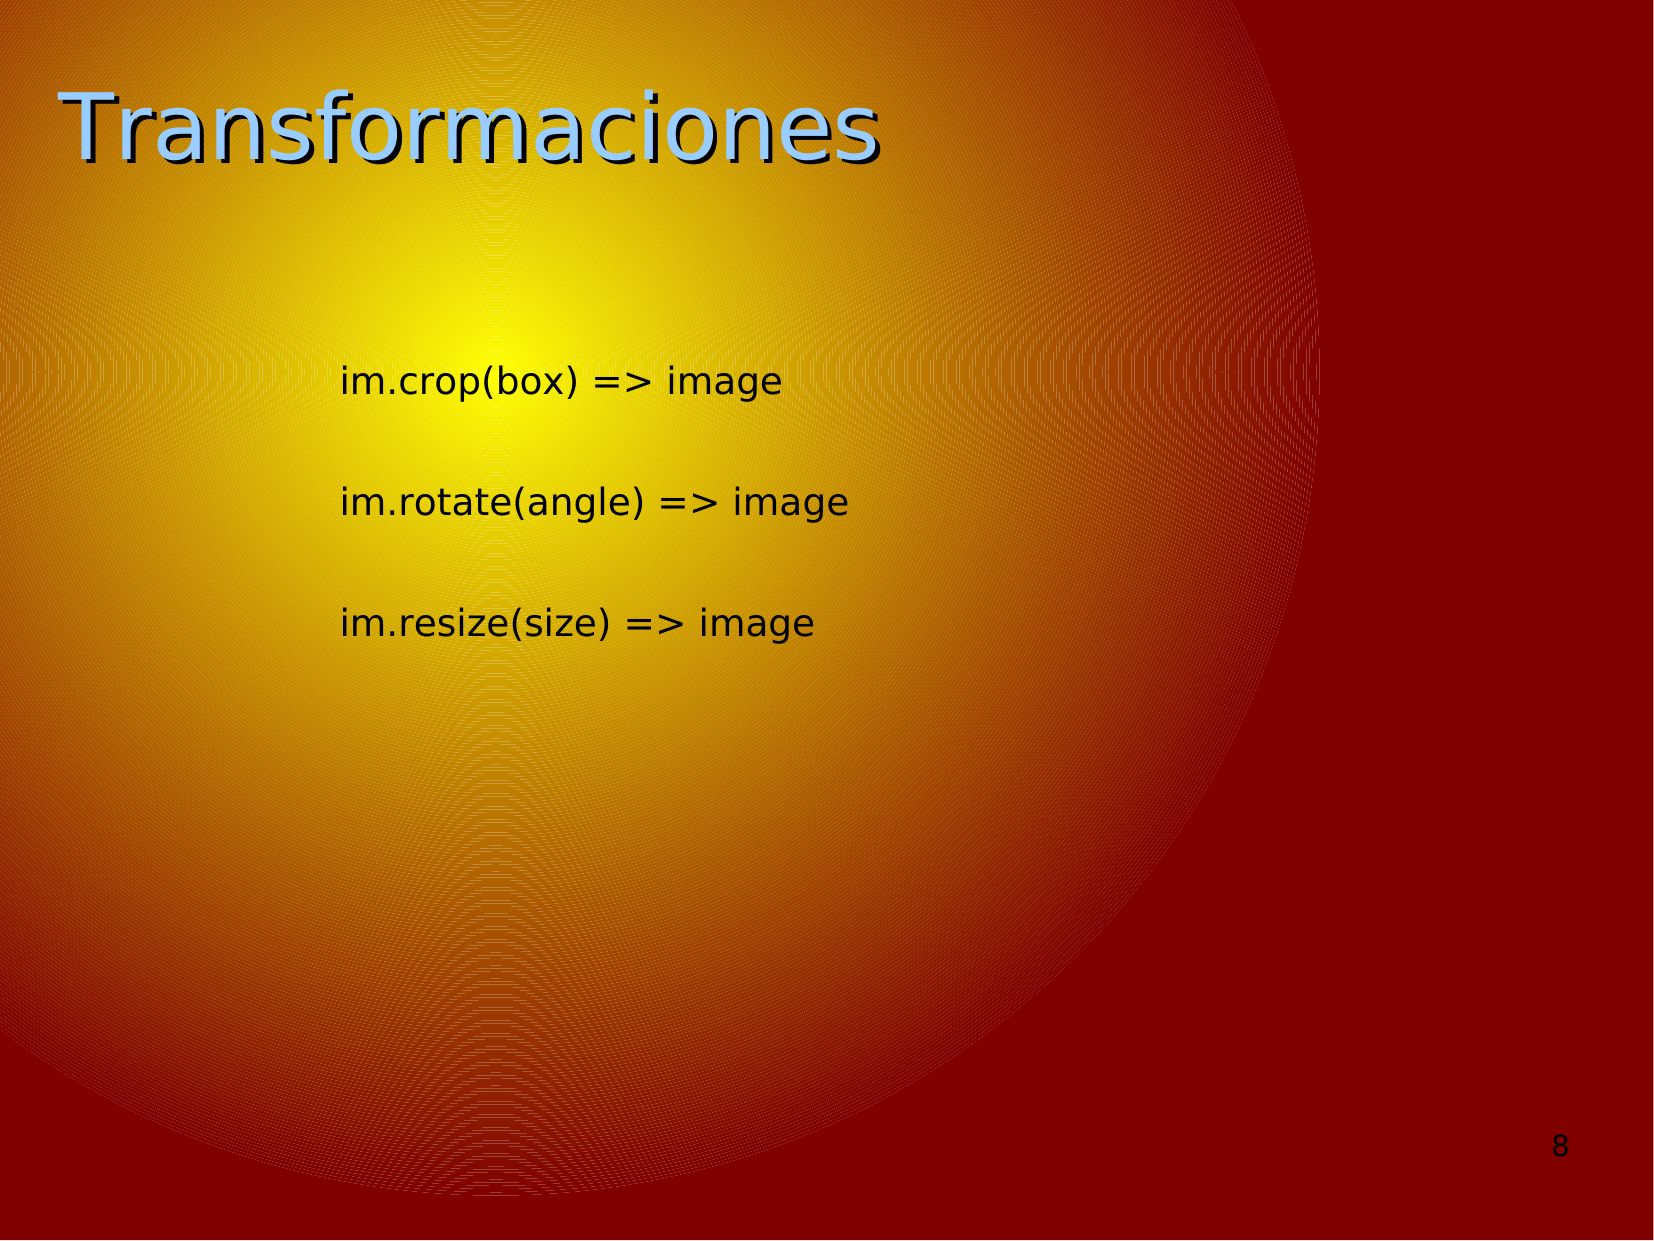

# Transformaciones
im.crop(box) => image
im.rotate(angle) => image
im.resize(size) => image
8